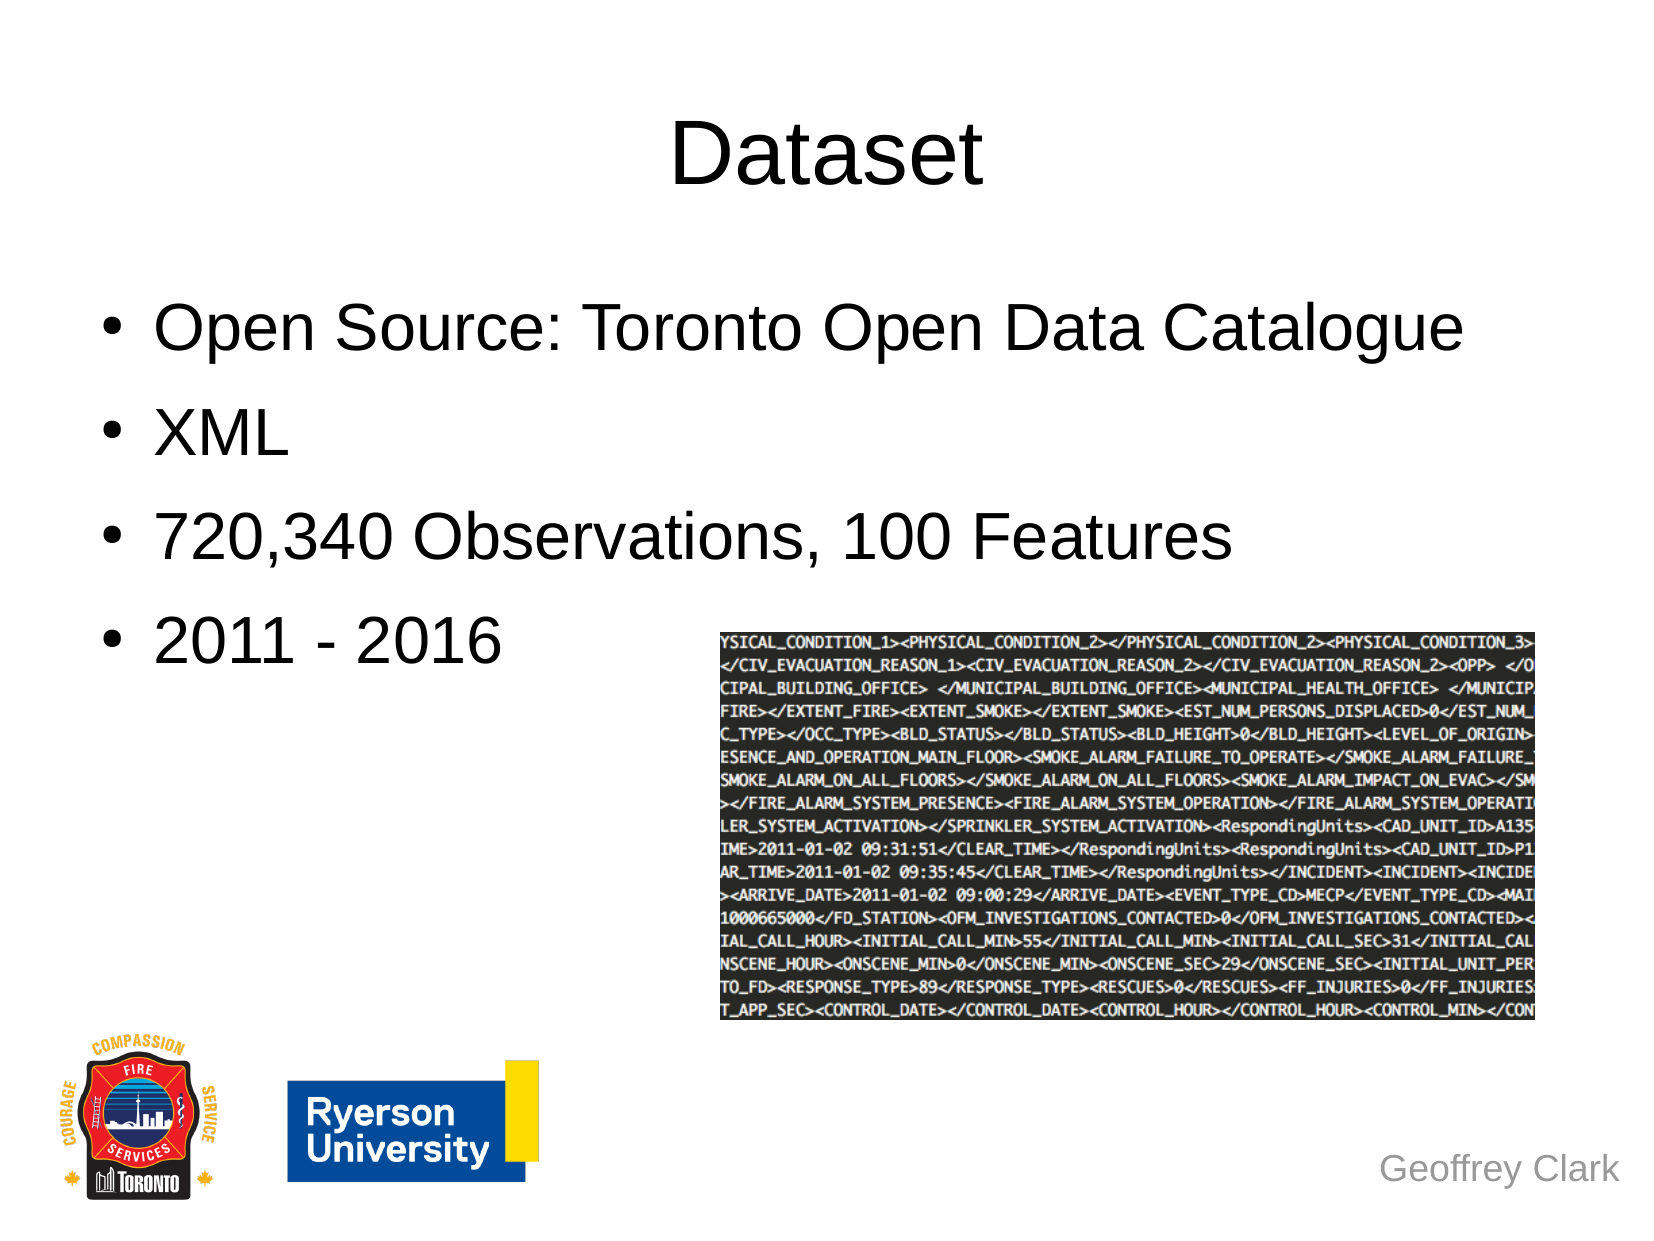

# Dataset
Open Source: Toronto Open Data Catalogue
XML
720,340 Observations, 100 Features
2011 - 2016
Geoffrey Clark